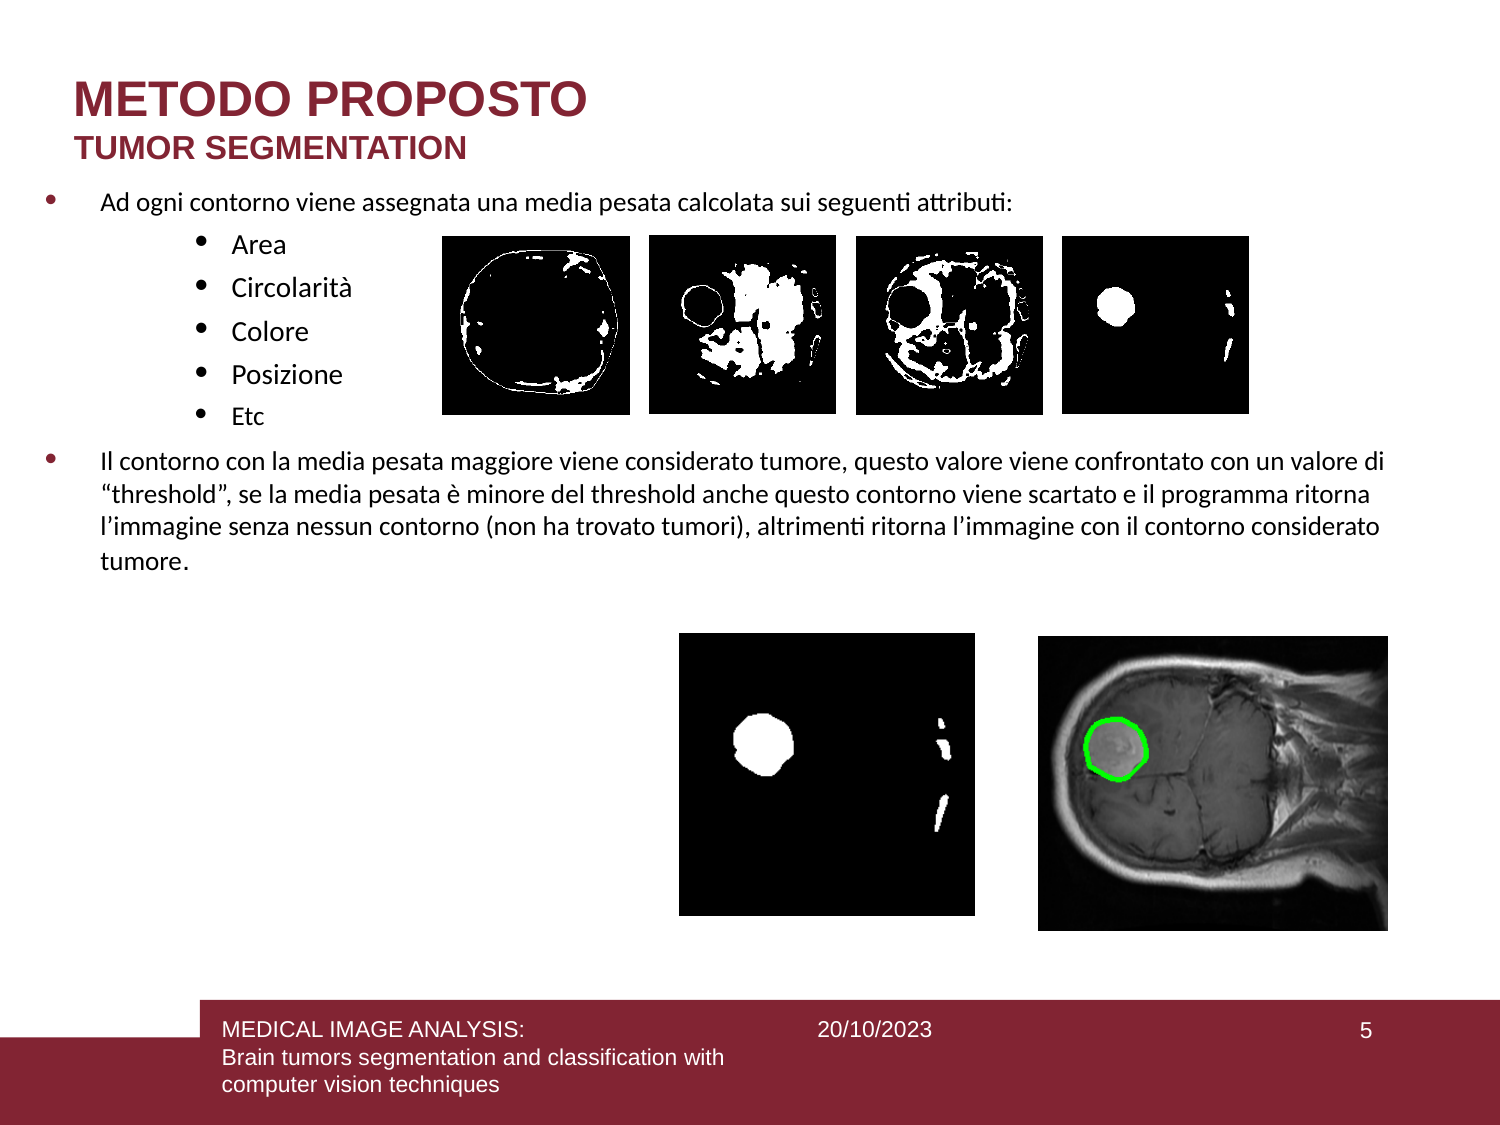

# METODO PROPOSTO TUMOR SEGMENTATION
Ad ogni contorno viene assegnata una media pesata calcolata sui seguenti attributi:
Area
Circolarità
Colore
Posizione
Etc
Il contorno con la media pesata maggiore viene considerato tumore, questo valore viene confrontato con un valore di “threshold”, se la media pesata è minore del threshold anche questo contorno viene scartato e il programma ritorna l’immagine senza nessun contorno (non ha trovato tumori), altrimenti ritorna l’immagine con il contorno considerato tumore.
MEDICAL IMAGE ANALYSIS:
Brain tumors segmentation and classification with computer vision techniques
20/10/2023